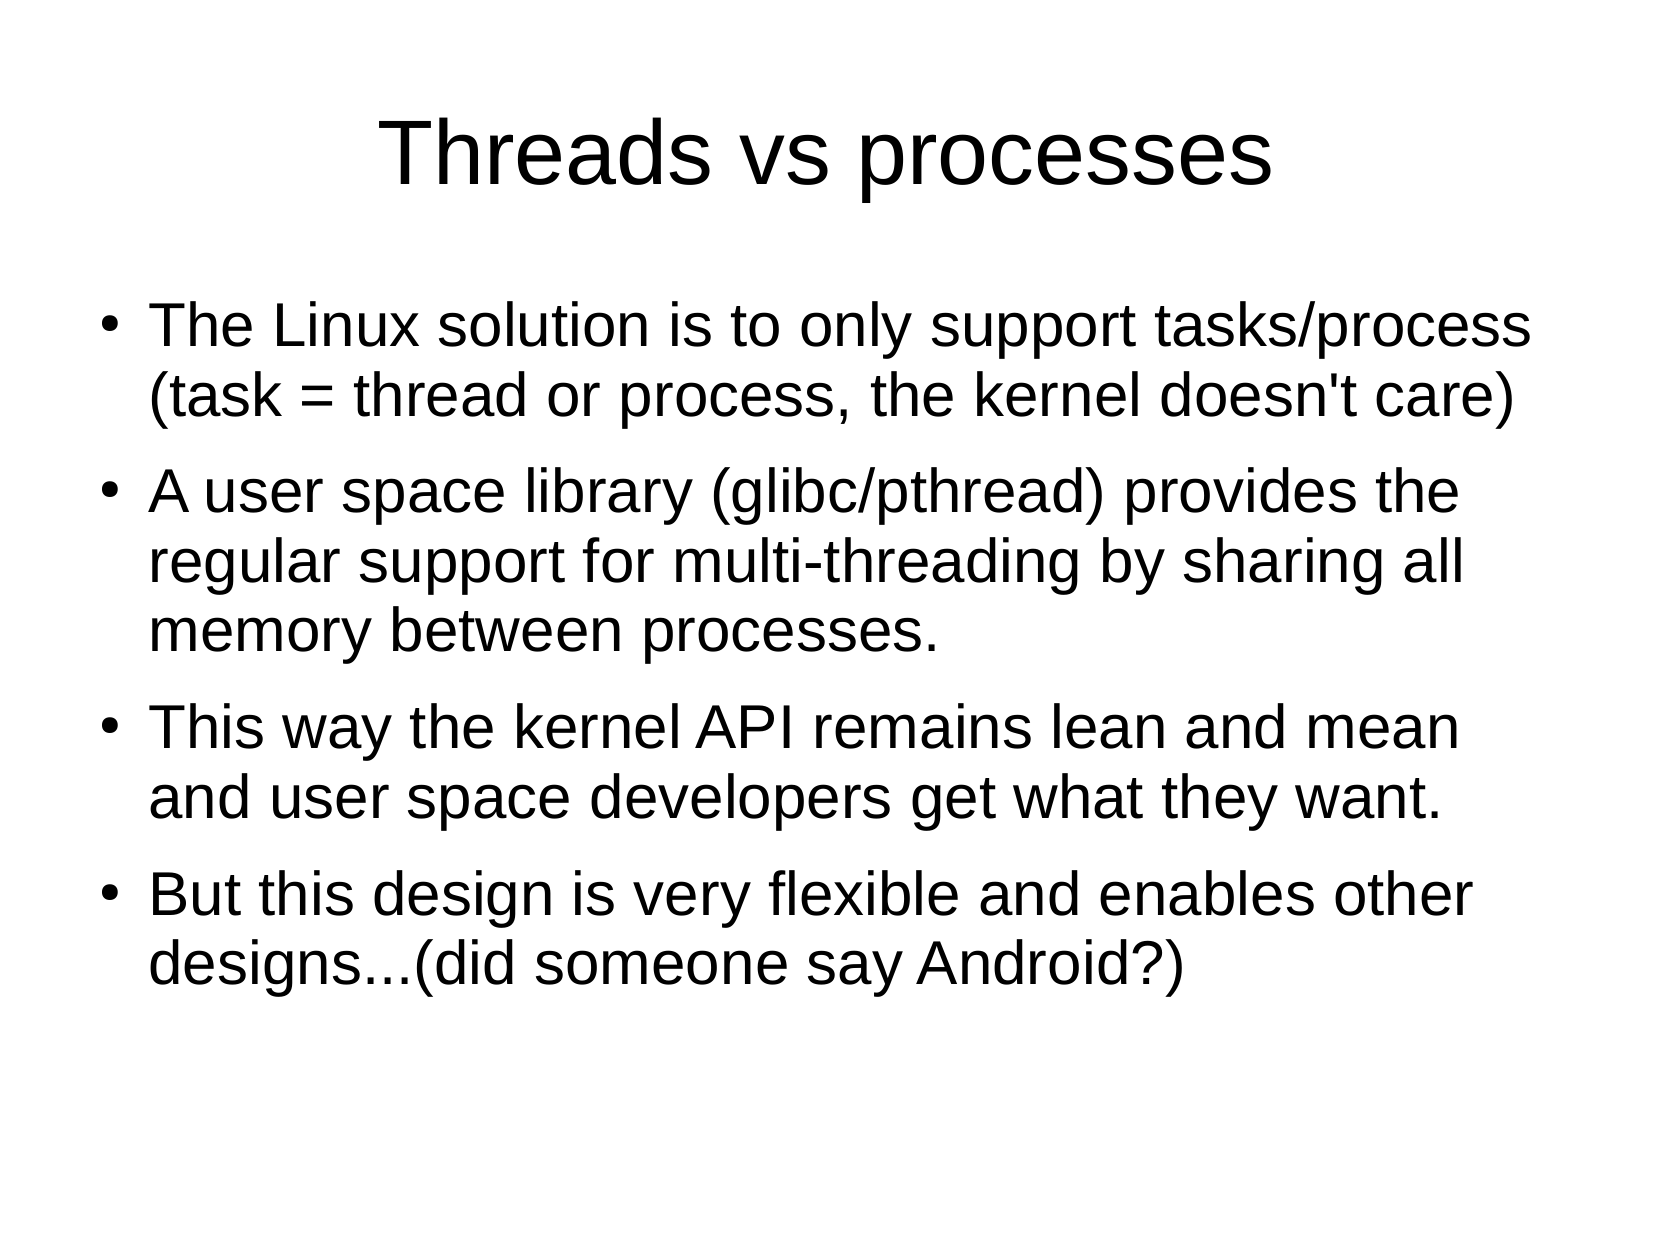

# Threads vs processes
The Linux solution is to only support tasks/process (task = thread or process, the kernel doesn't care)
A user space library (glibc/pthread) provides the regular support for multi-threading by sharing all memory between processes.
This way the kernel API remains lean and mean and user space developers get what they want.
But this design is very flexible and enables other designs...(did someone say Android?)